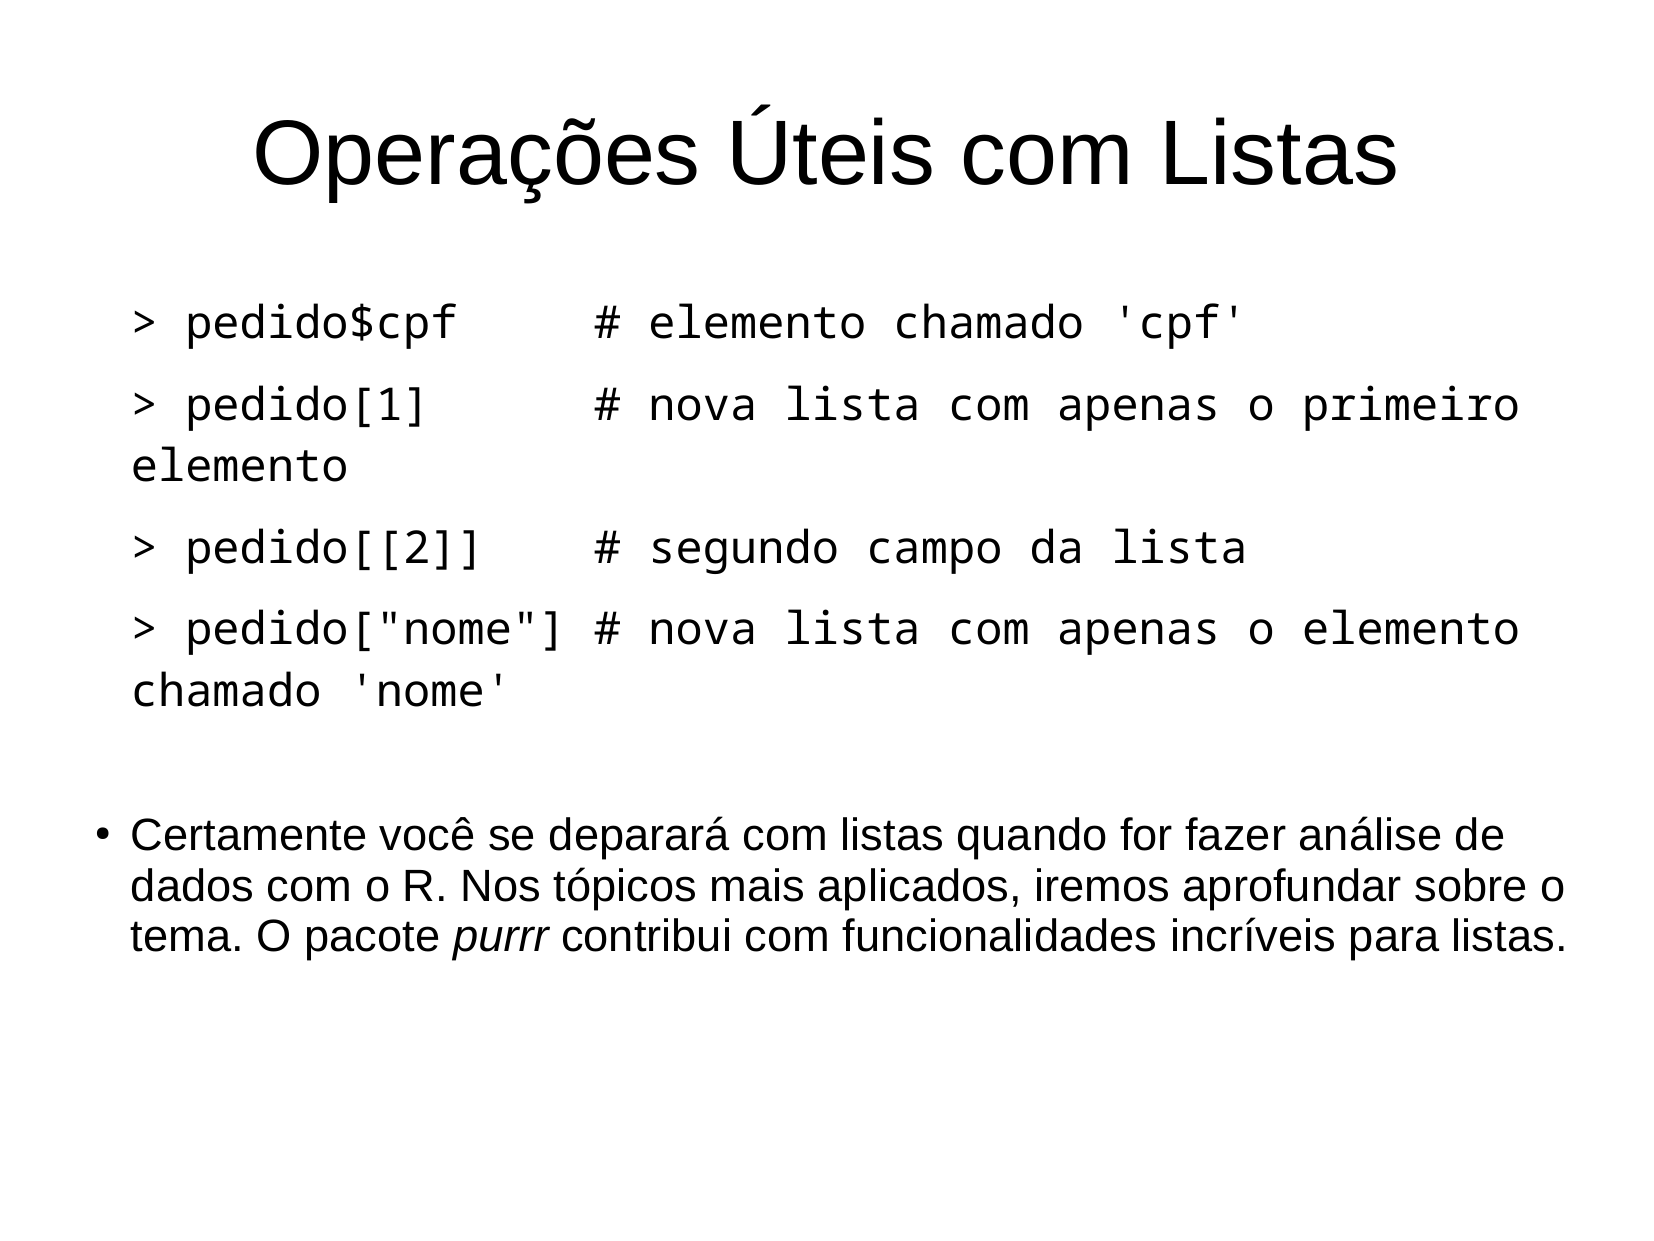

# Operações Úteis com Listas
> pedido$cpf # elemento chamado 'cpf'
> pedido[1] # nova lista com apenas o primeiro elemento
> pedido[[2]] # segundo campo da lista
> pedido["nome"] # nova lista com apenas o elemento chamado 'nome'
Certamente você se deparará com listas quando for fazer análise de dados com o R. Nos tópicos mais aplicados, iremos aprofundar sobre o tema. O pacote purrr contribui com funcionalidades incríveis para listas.